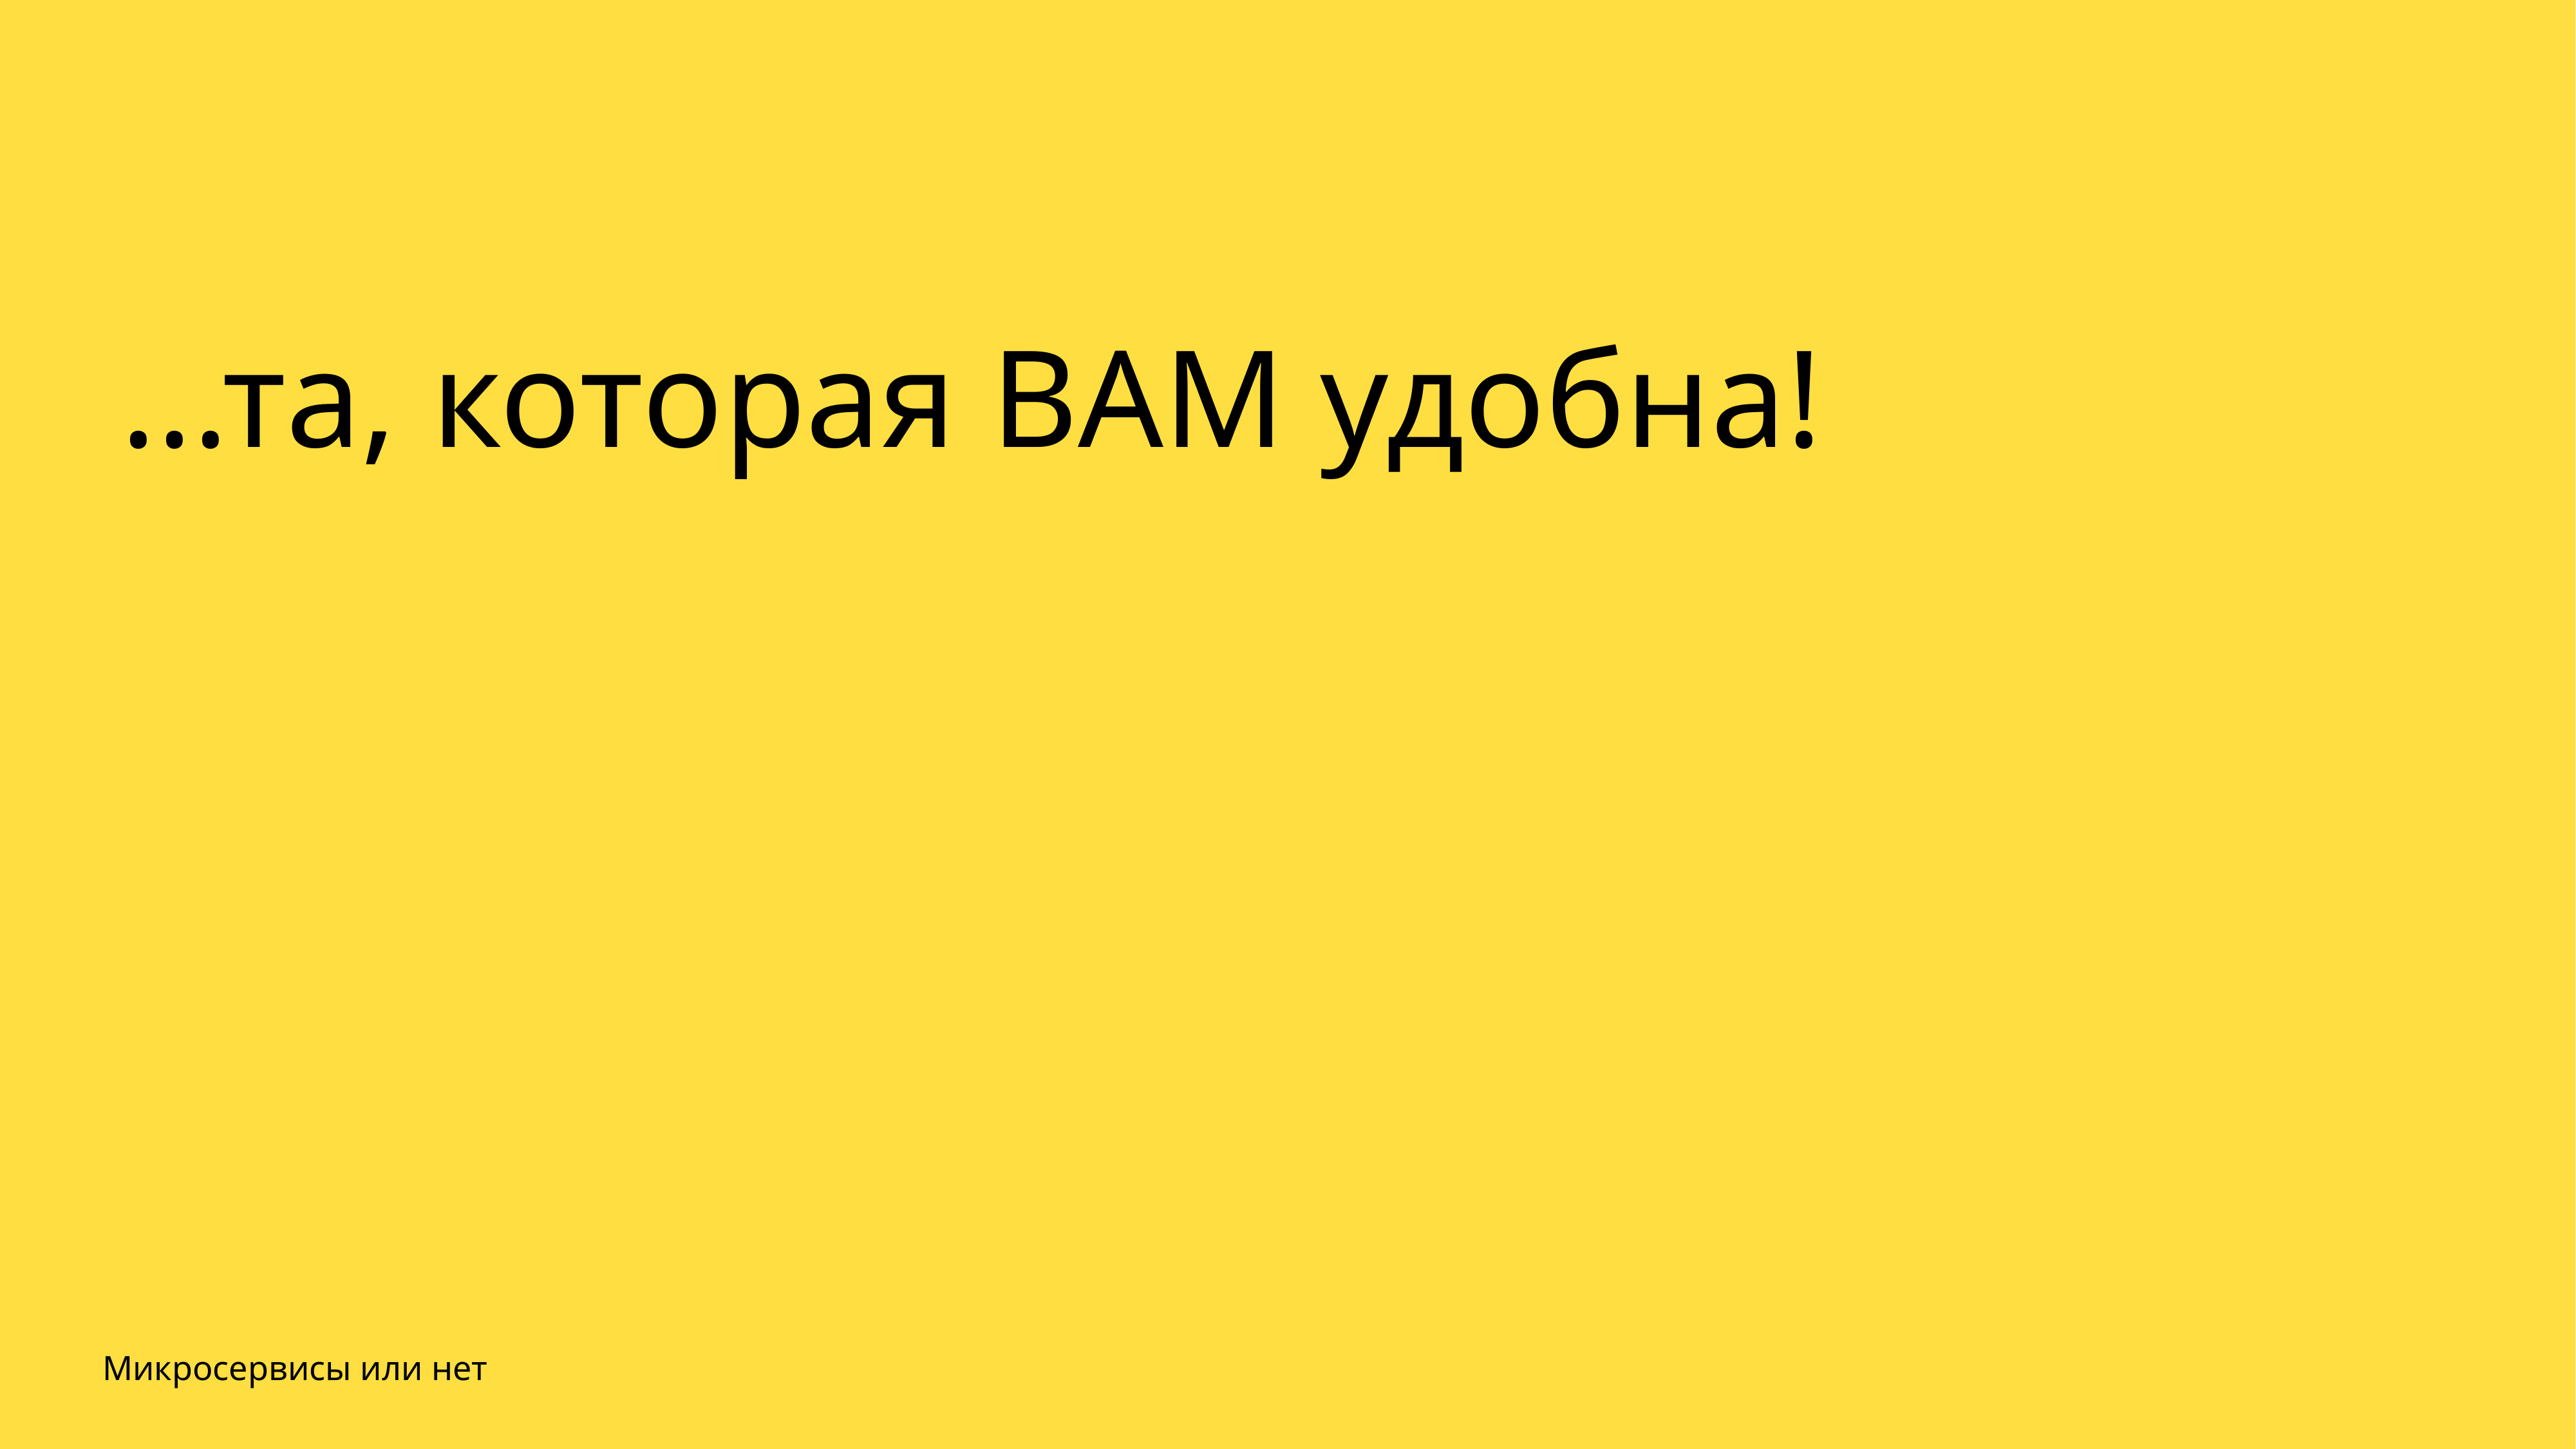

# ...та, которая ВАМ удобна!
Микросервисы или нет